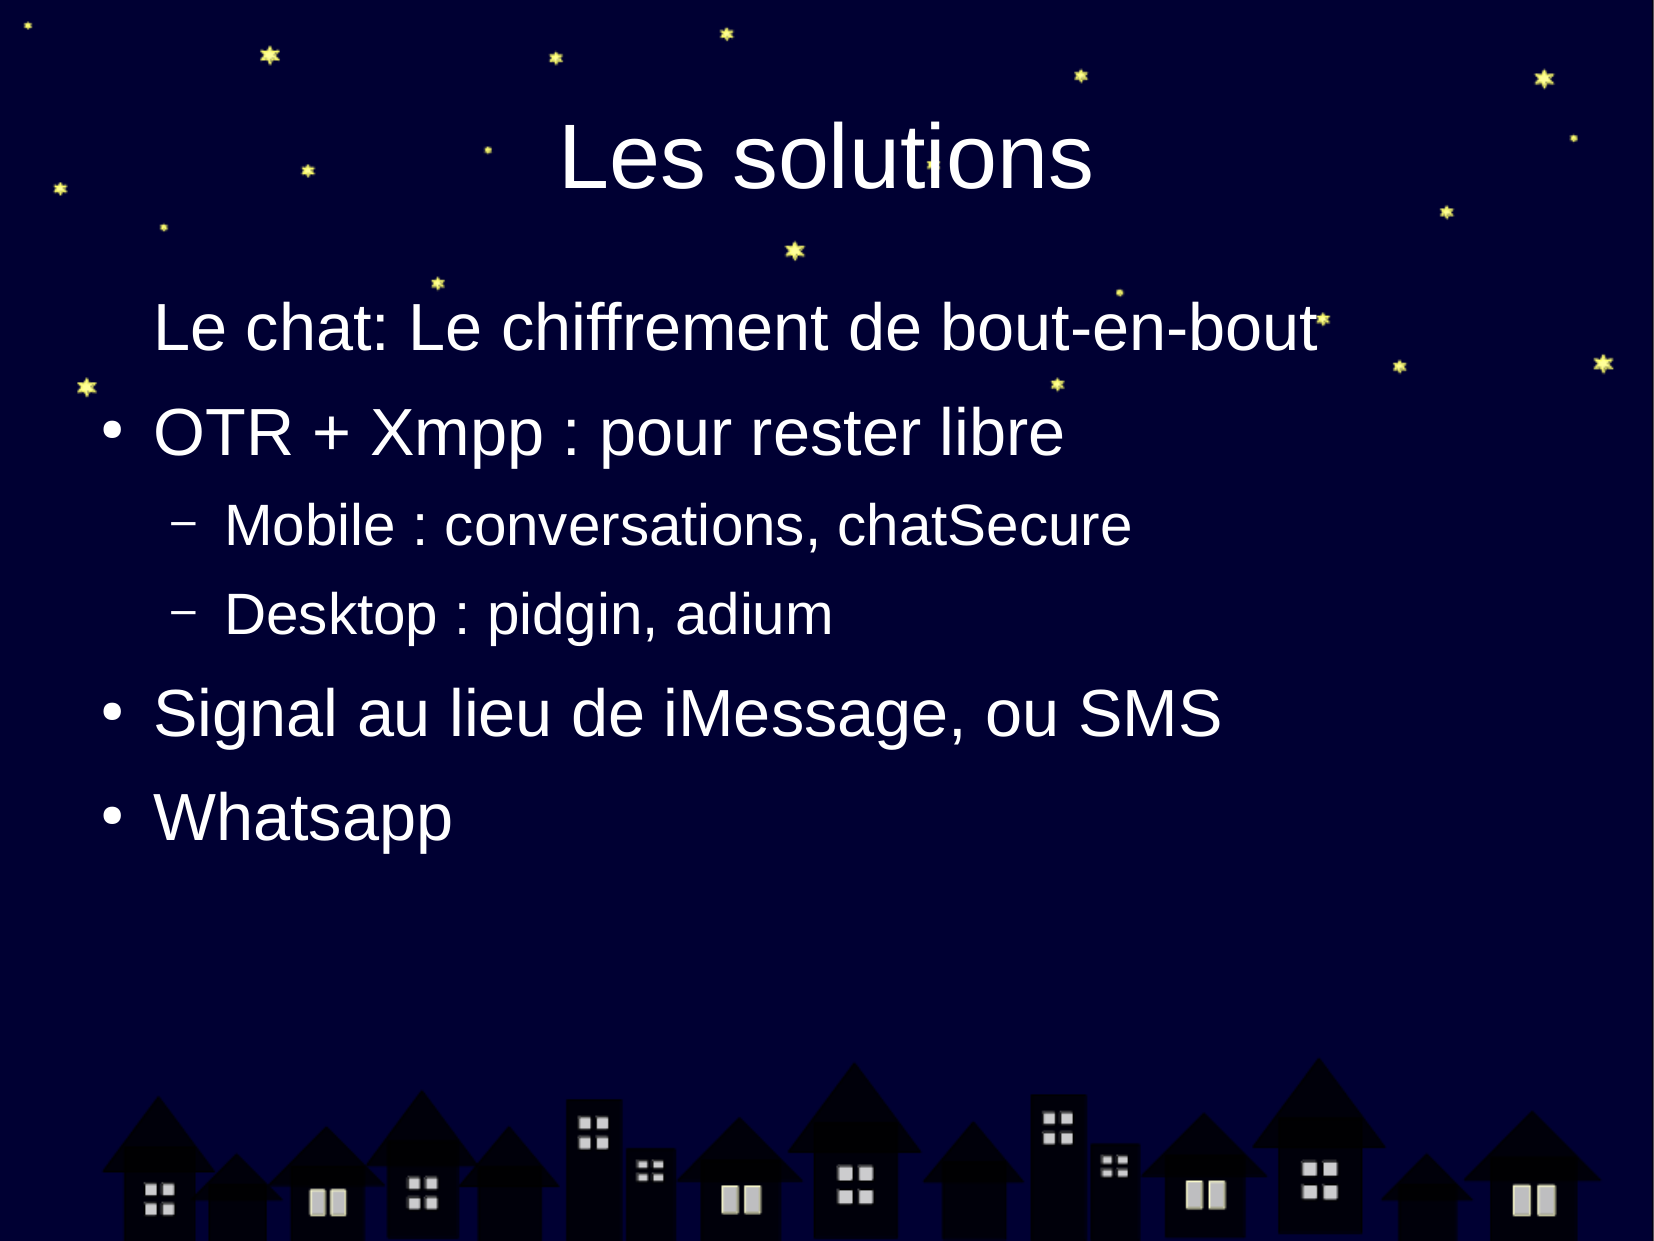

# Les solutions
Le chat: Le chiffrement de bout-en-bout
OTR + Xmpp : pour rester libre
Mobile : conversations, chatSecure
Desktop : pidgin, adium
Signal au lieu de iMessage, ou SMS
Whatsapp